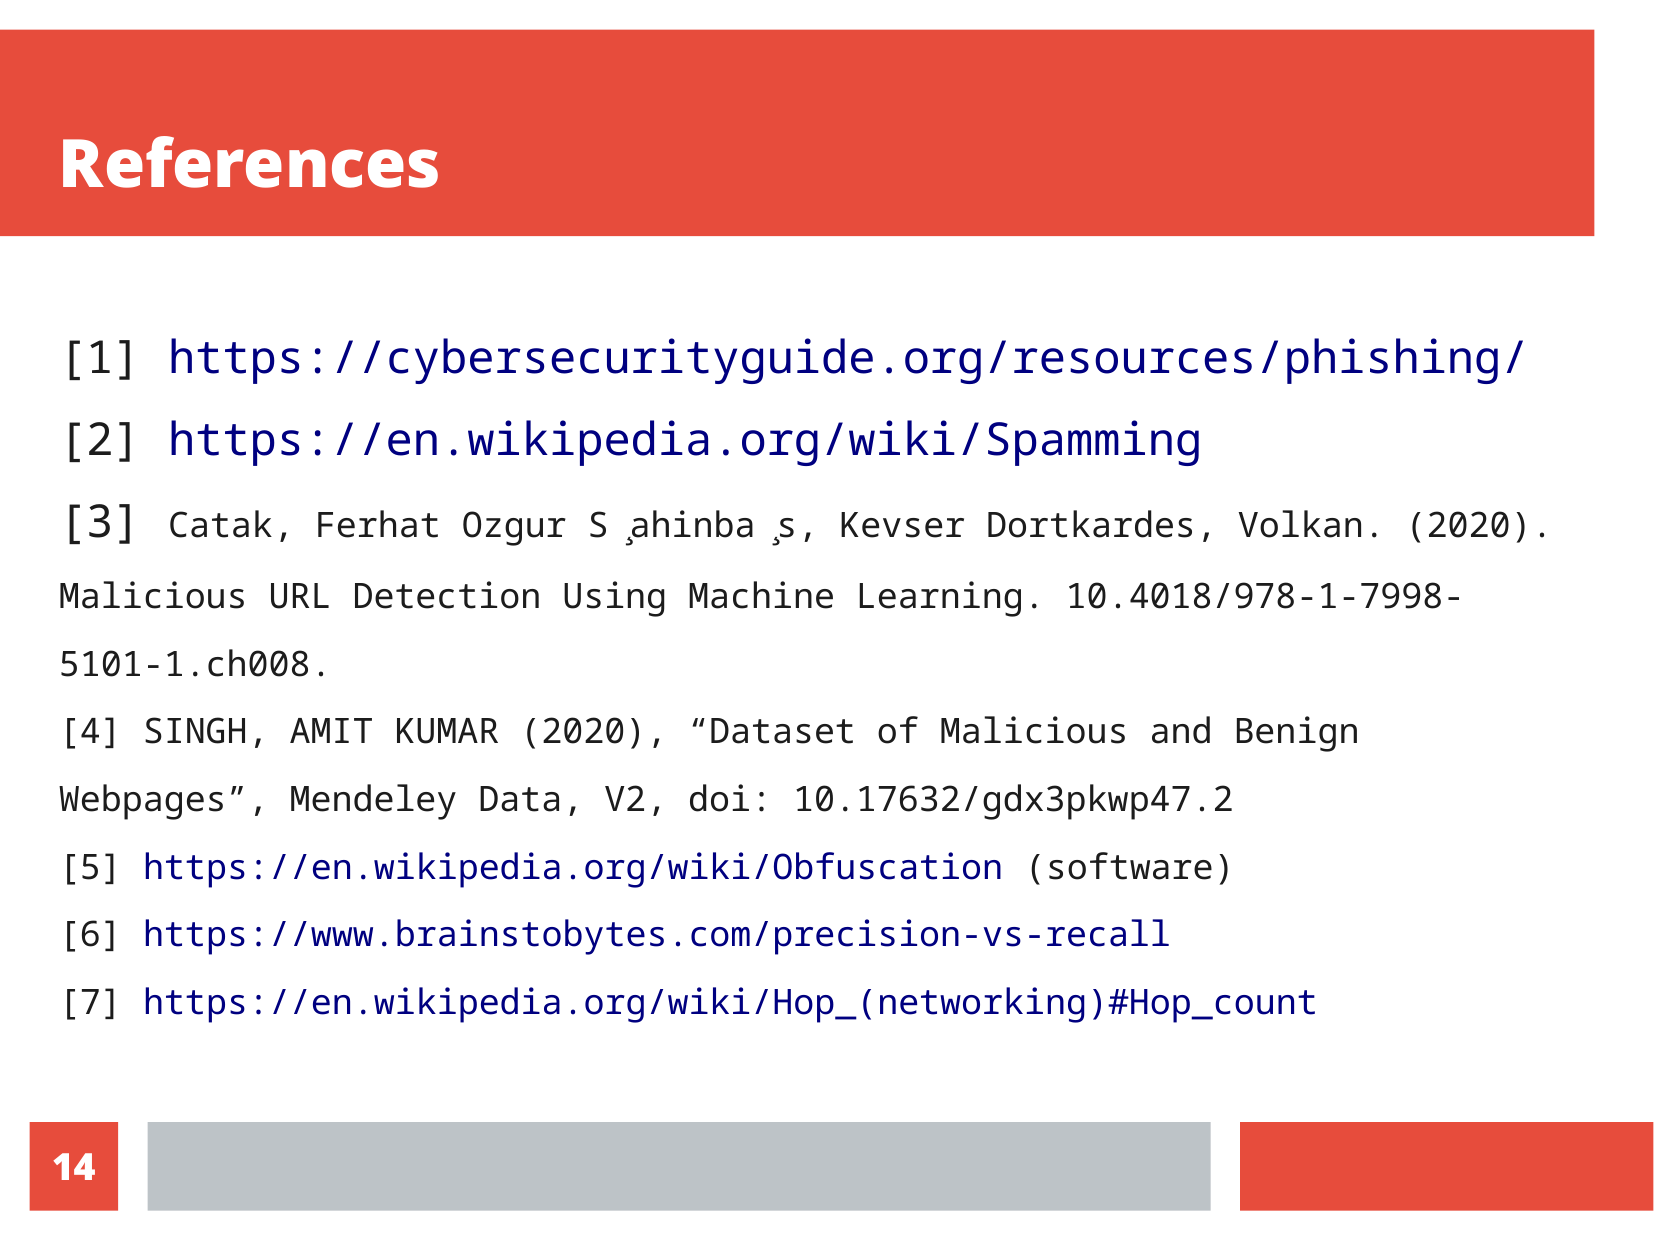

# References
[1] https://cybersecurityguide.org/resources/phishing/
[2] https://en.wikipedia.org/wiki/Spamming
[3] Catak, Ferhat Ozgur S ̧ahinba ̧s, Kevser Dortkardes, Volkan. (2020).
Malicious URL Detection Using Machine Learning. 10.4018/978-1-7998-
5101-1.ch008.
[4] SINGH, AMIT KUMAR (2020), “Dataset of Malicious and Benign
Webpages”, Mendeley Data, V2, doi: 10.17632/gdx3pkwp47.2
[5] https://en.wikipedia.org/wiki/Obfuscation (software)
[6] https://www.brainstobytes.com/precision-vs-recall
[7] https://en.wikipedia.org/wiki/Hop_(networking)#Hop_count
14